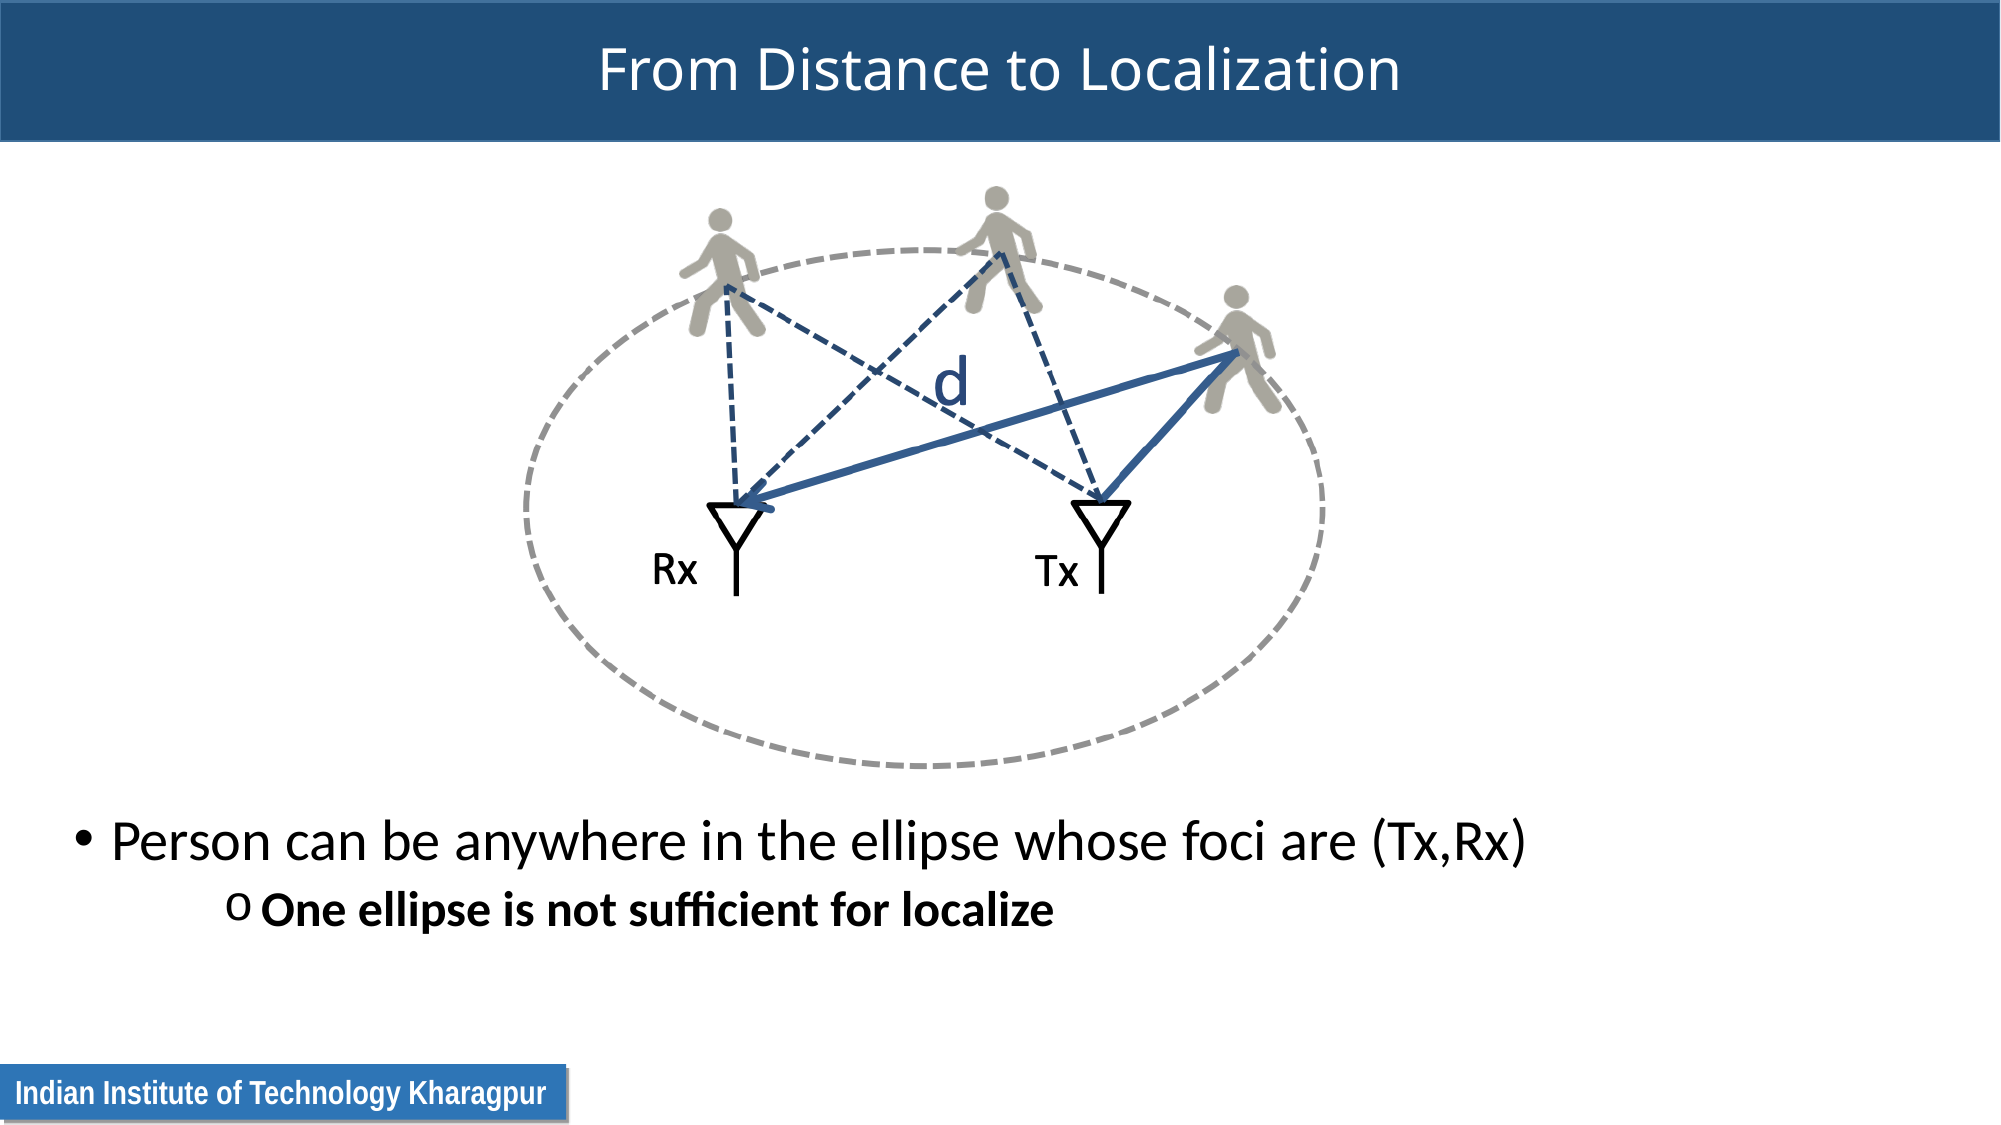

From Distance to Localization
# Person can be anywhere in the ellipse whose foci are (Tx,Rx)
One ellipse is not sufficient for localize